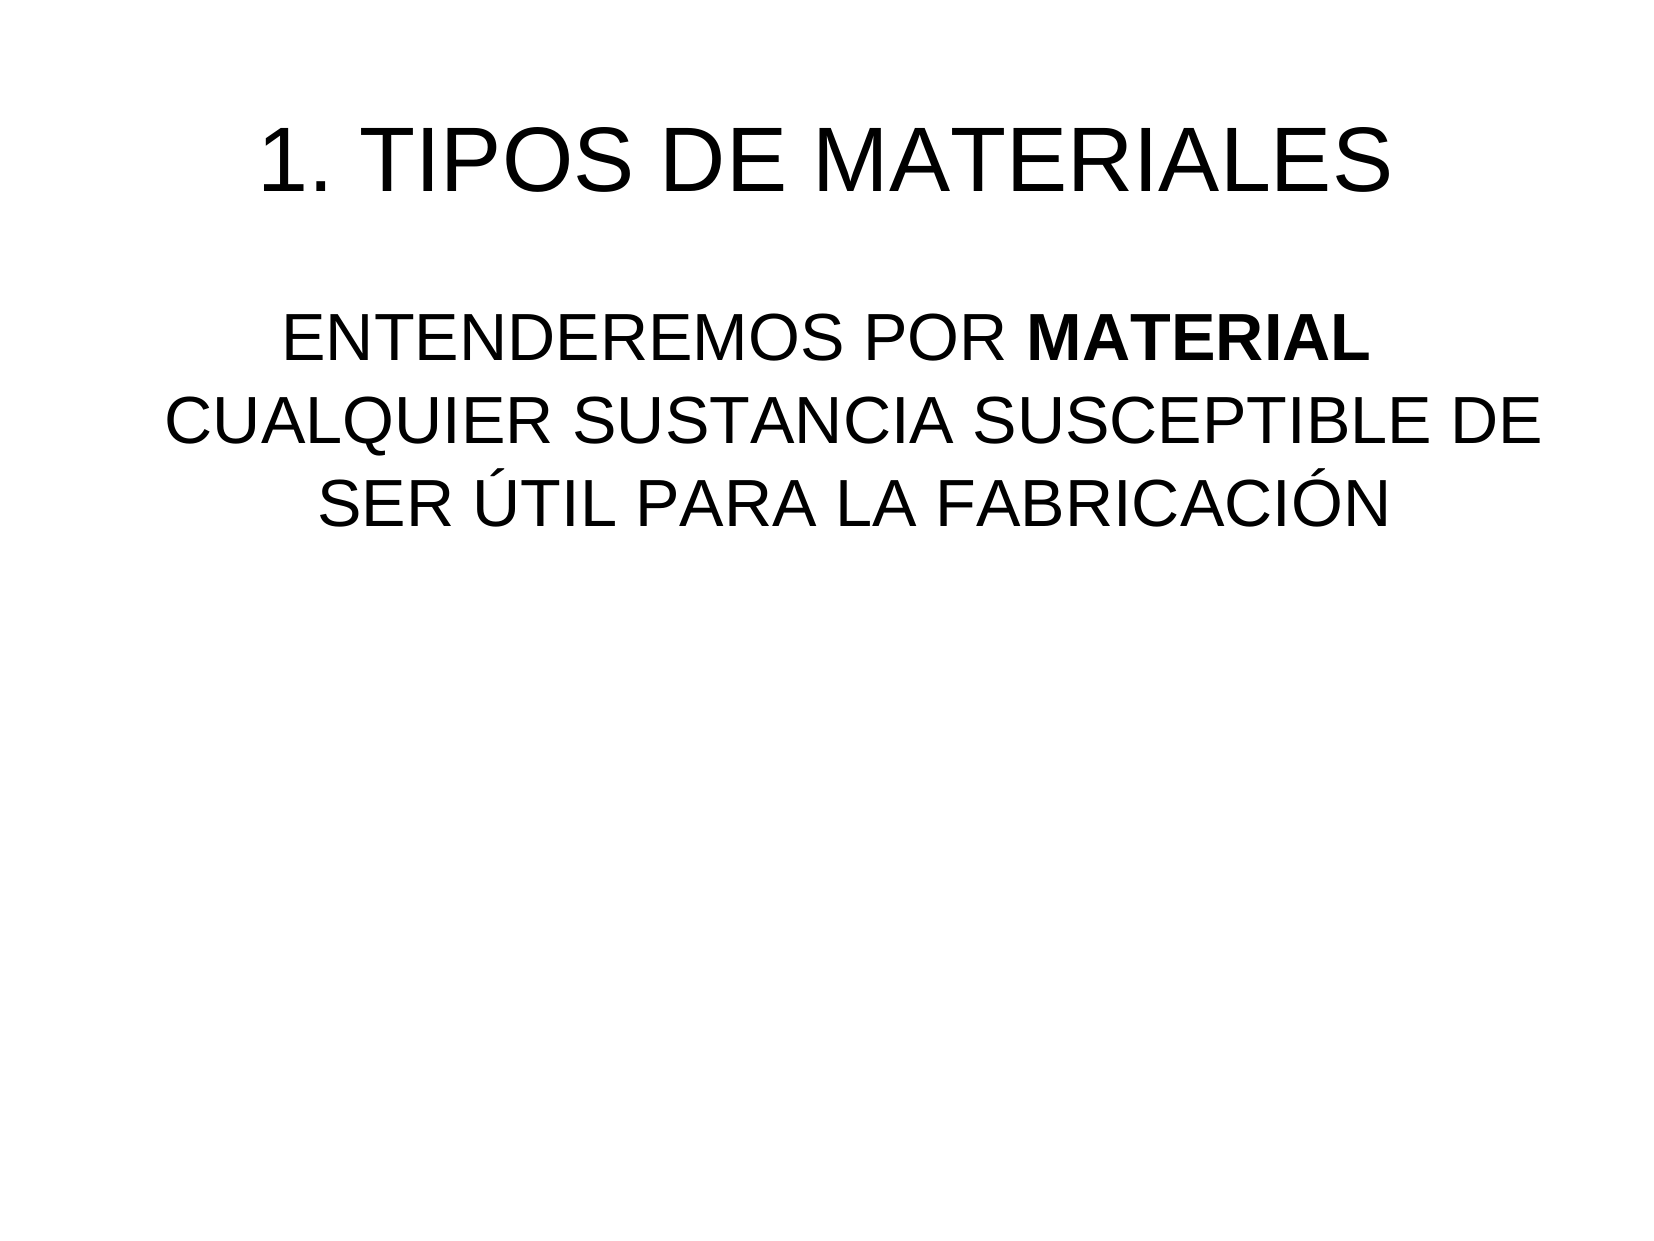

# 1. TIPOS DE MATERIALES
ENTENDEREMOS POR MATERIAL CUALQUIER SUSTANCIA SUSCEPTIBLE DE SER ÚTIL PARA LA FABRICACIÓN